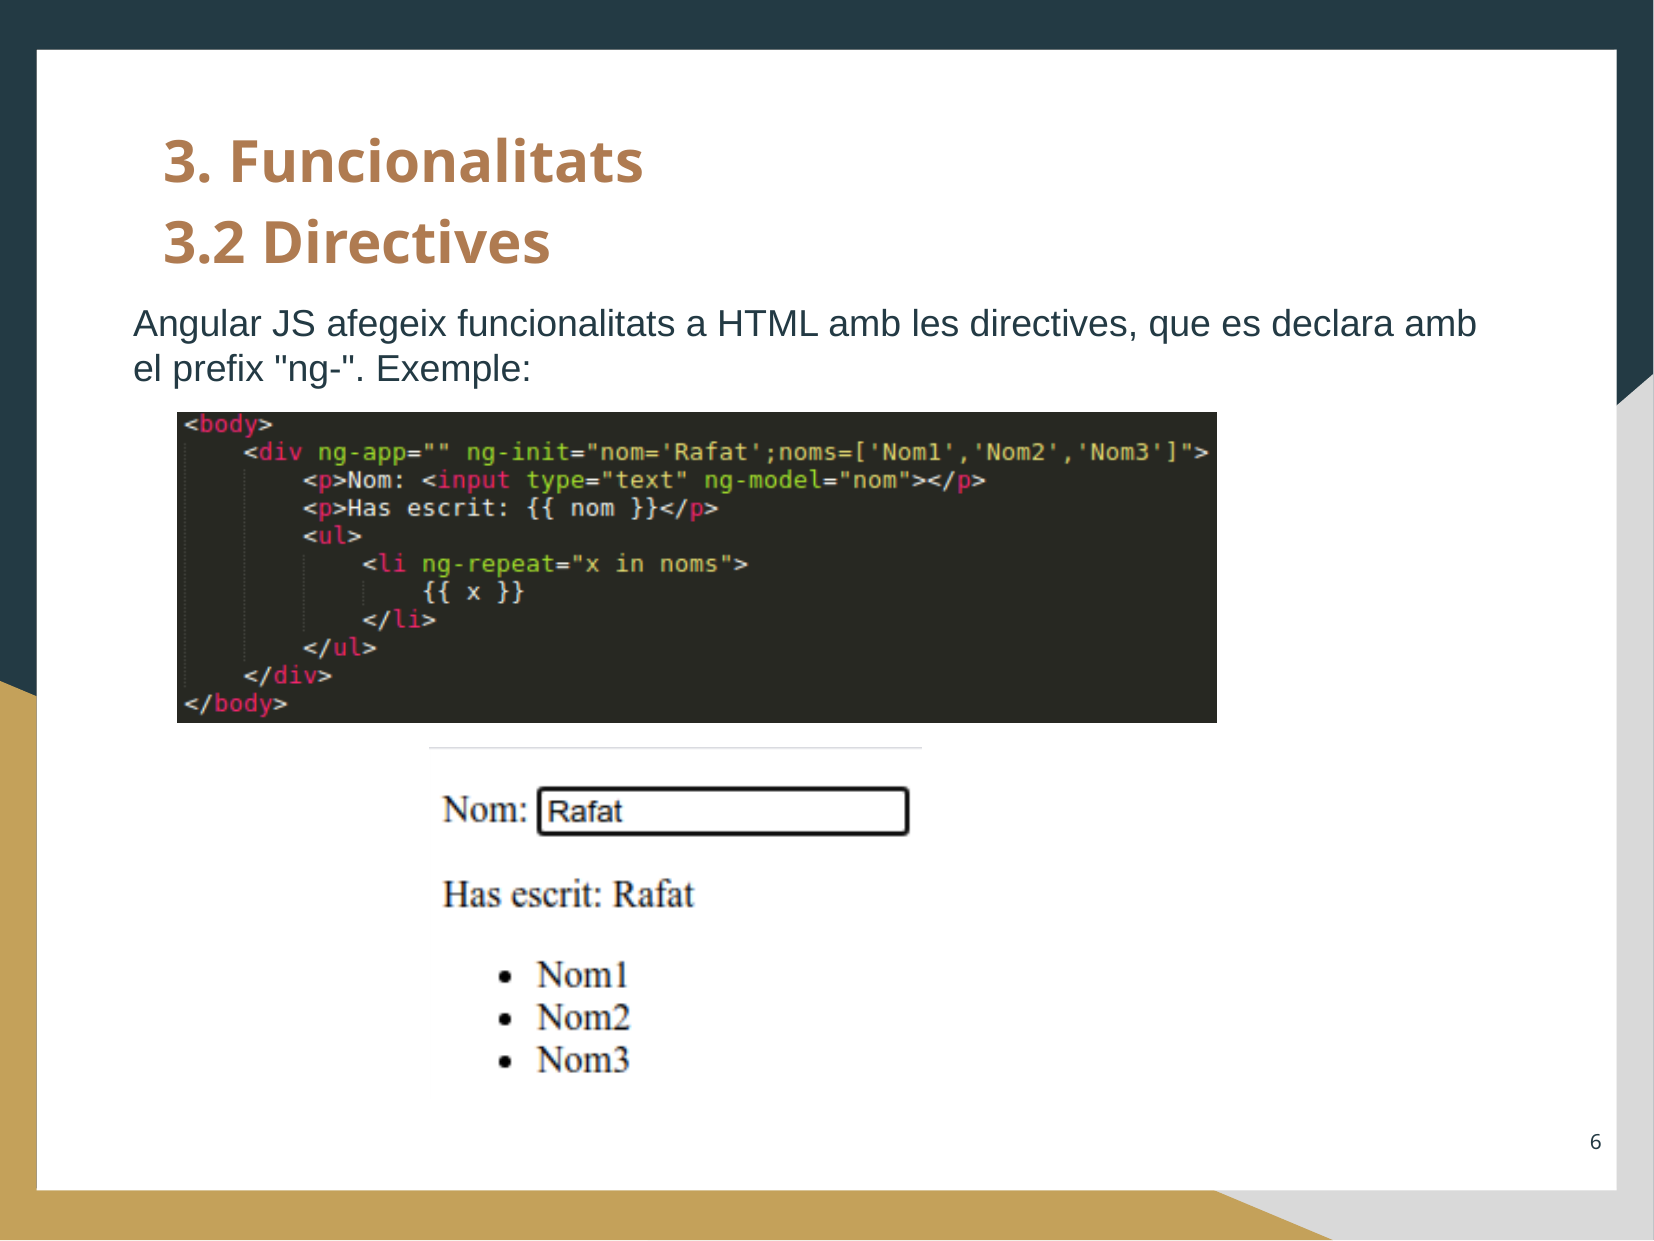

# 3. Funcionalitats 3.2 Directives
Angular JS afegeix funcionalitats a HTML amb les directives, que es declara amb el prefix "ng-". Exemple: